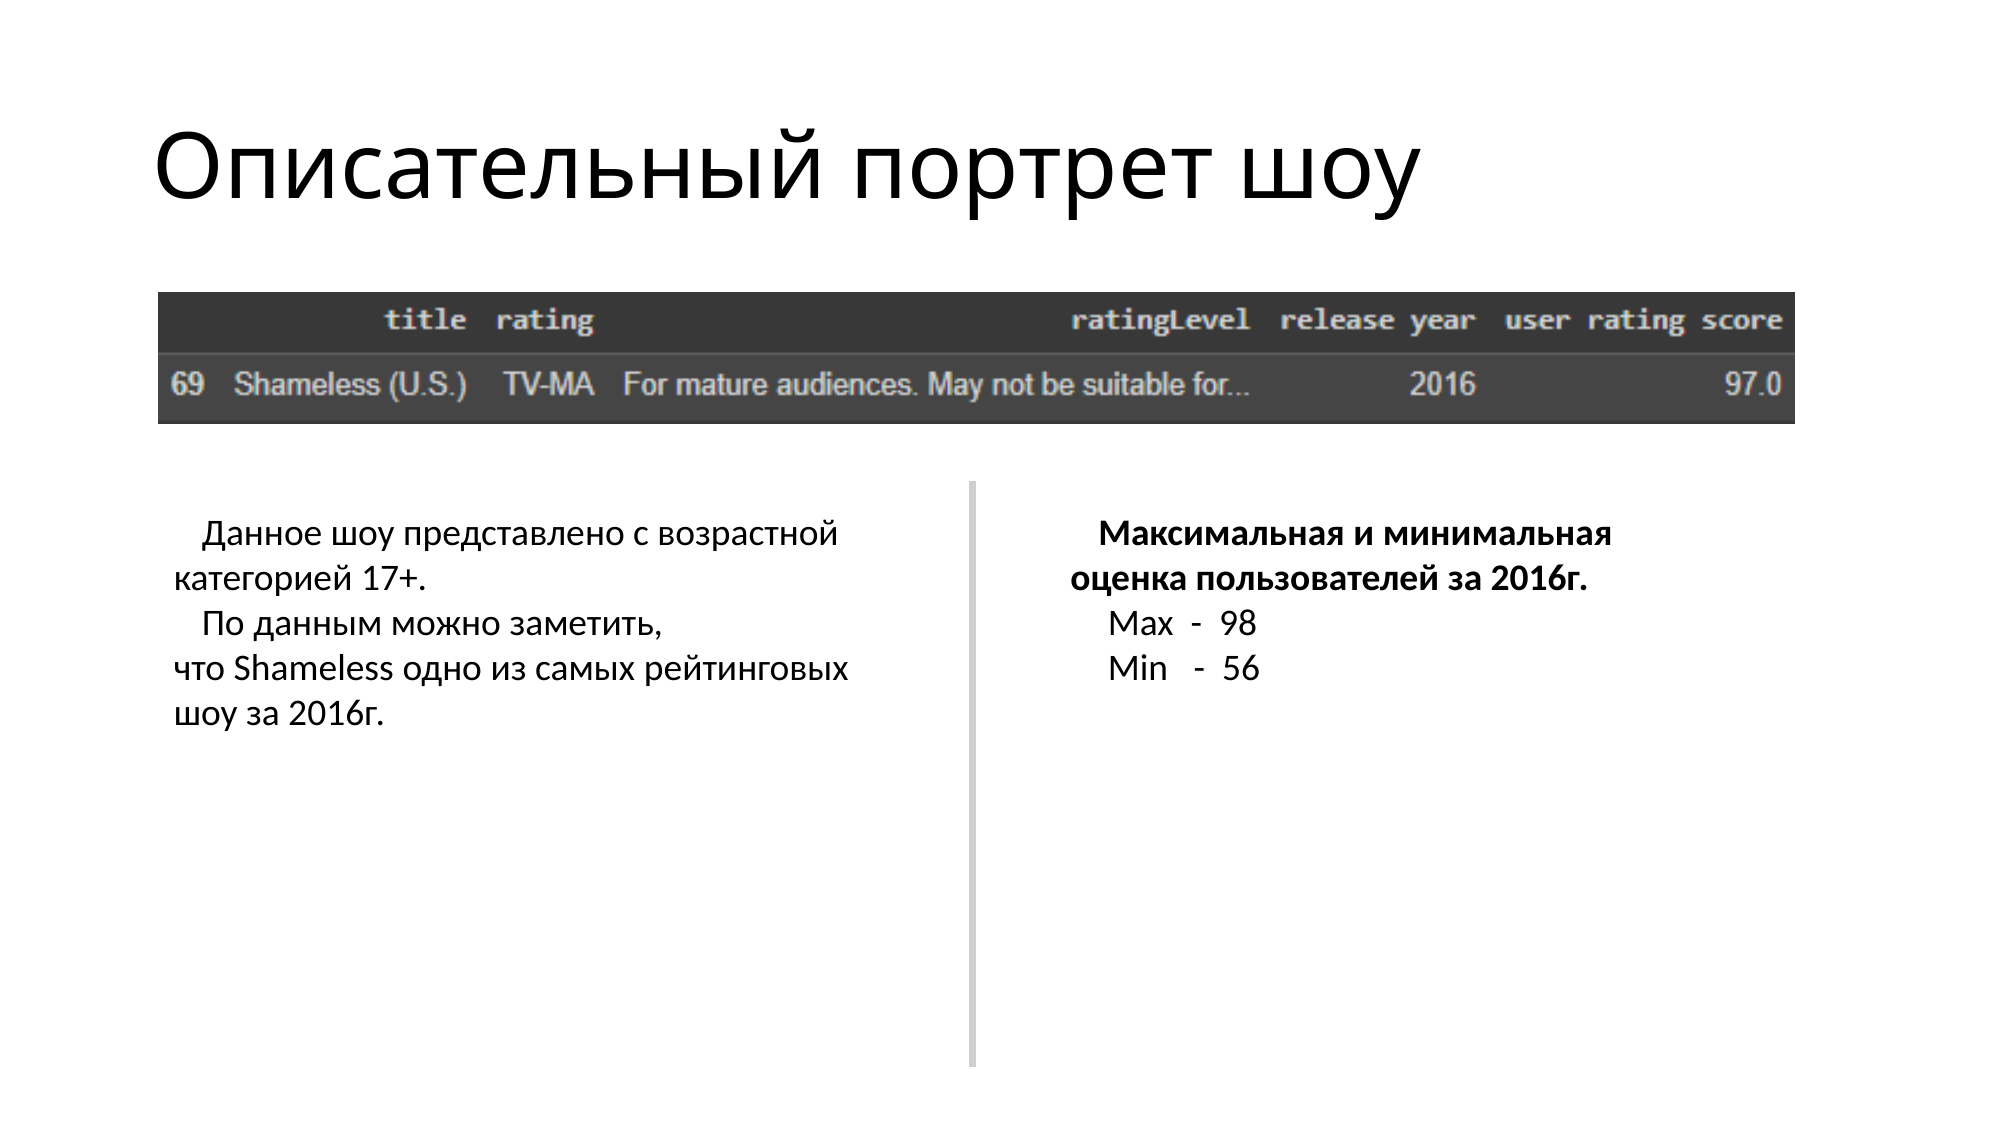

# Описательный портрет шоу
Данное шоу представлено с возрастной категорией 17+.
По данным можно заметить, что Shameless одно из самых рейтинговых шоу за 2016г.
Максимальная и минимальная оценка пользователей за 2016г.
Max  -  98
Min   -  56